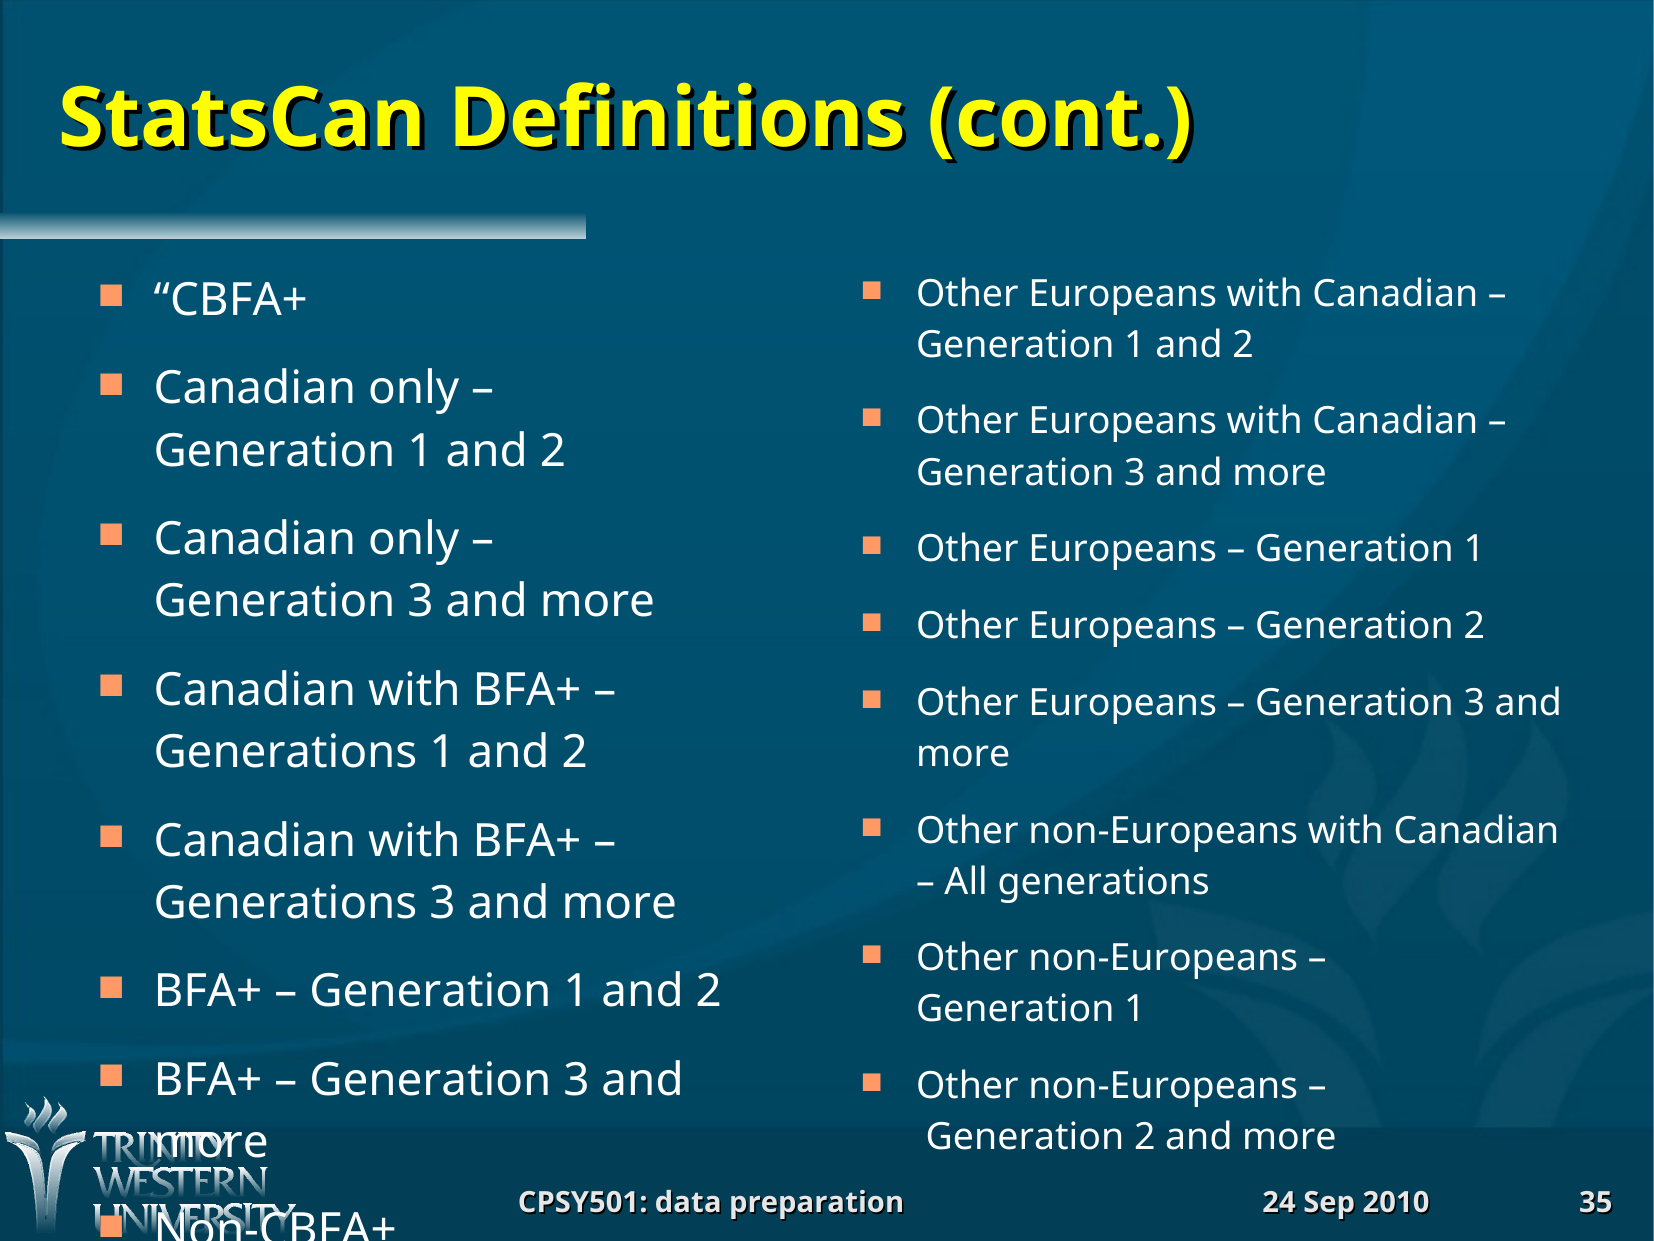

# StatsCan Definitions (cont.)
“CBFA+
Canadian only –
Generation 1 and 2
Canadian only –
Generation 3 and more
Canadian with BFA+ – Generations 1 and 2
Canadian with BFA+ – Generations 3 and more
BFA+ – Generation 1 and 2
BFA+ – Generation 3 and more
Non-CBFA+
Other Europeans with Canadian – Generation 1 and 2
Other Europeans with Canadian – Generation 3 and more
Other Europeans – Generation 1
Other Europeans – Generation 2
Other Europeans – Generation 3 and more
Other non-Europeans with Canadian – All generations
Other non-Europeans –
Generation 1
Other non-Europeans –
 Generation 2 and more
CPSY501: data preparation
24 Sep 2010
35